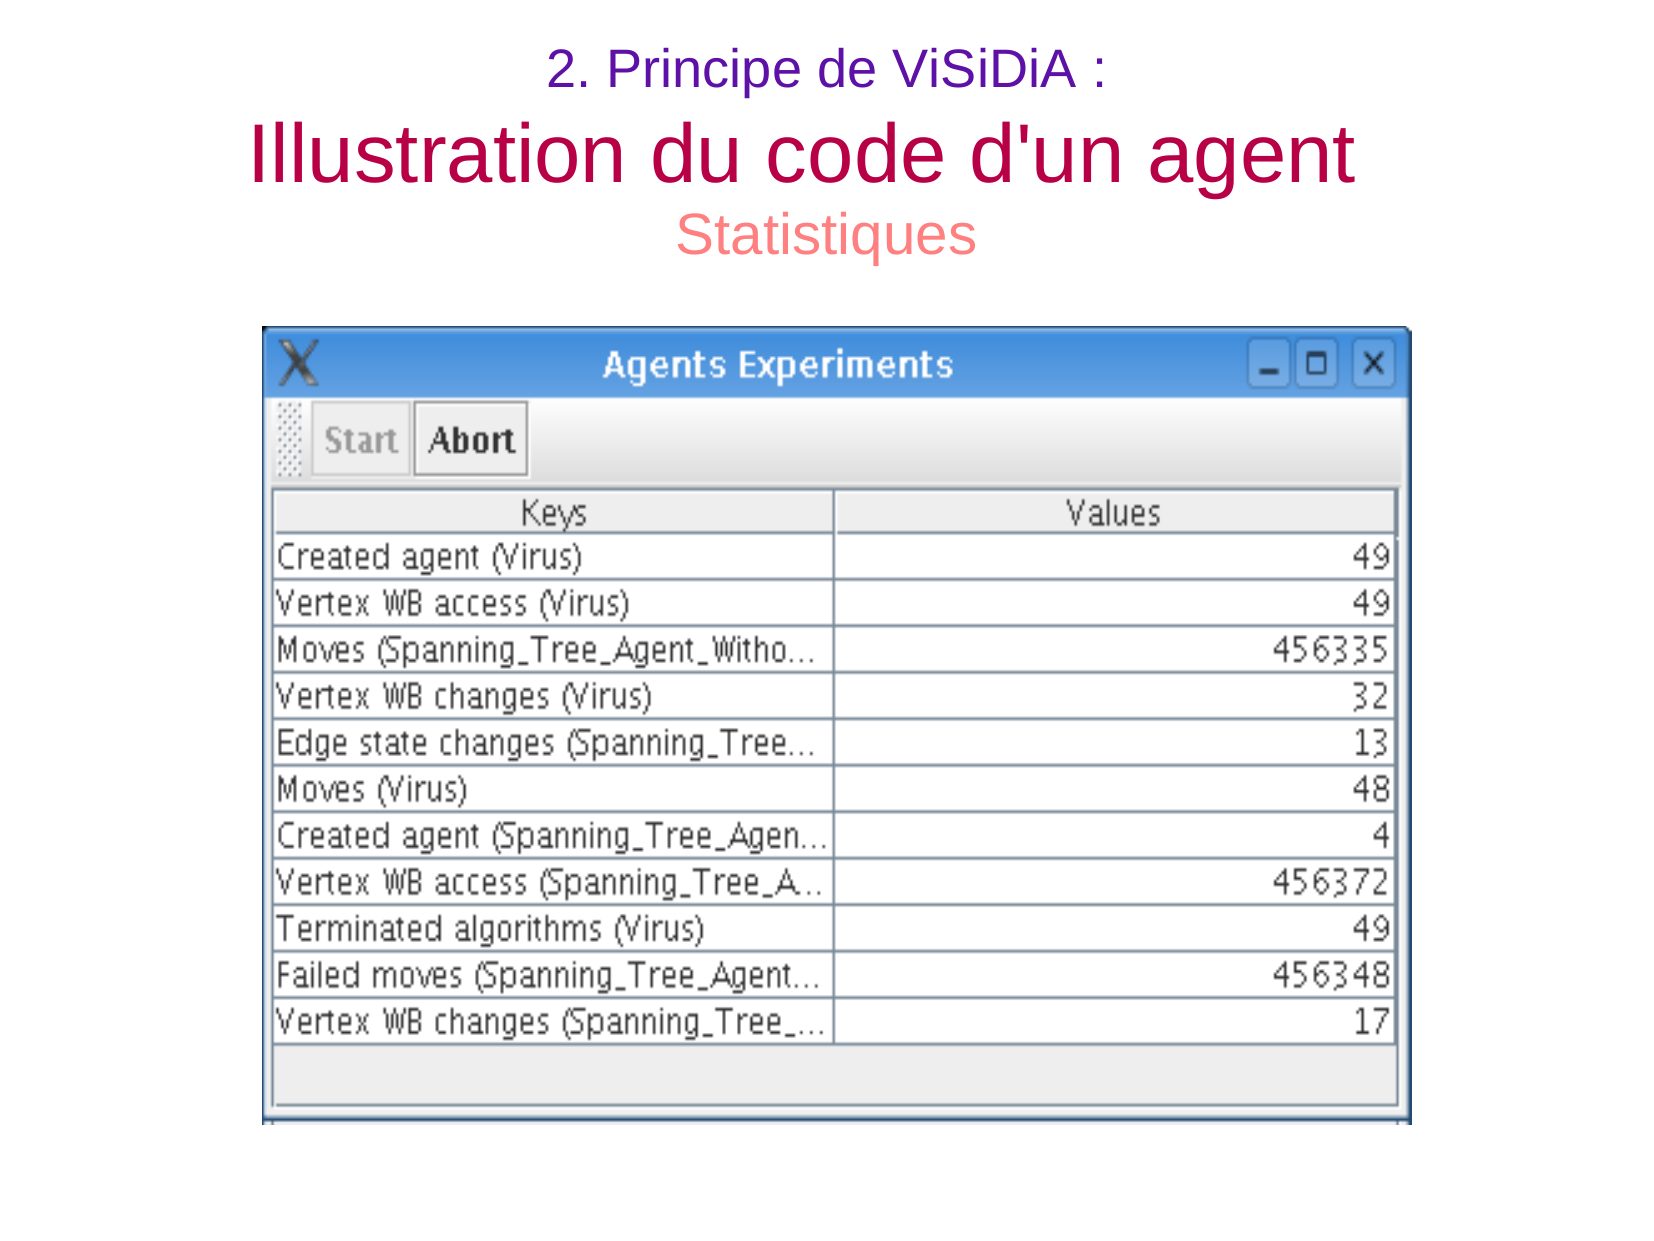

# 2. Principe de ViSiDiA : Illustration du code d'un agent Statistiques